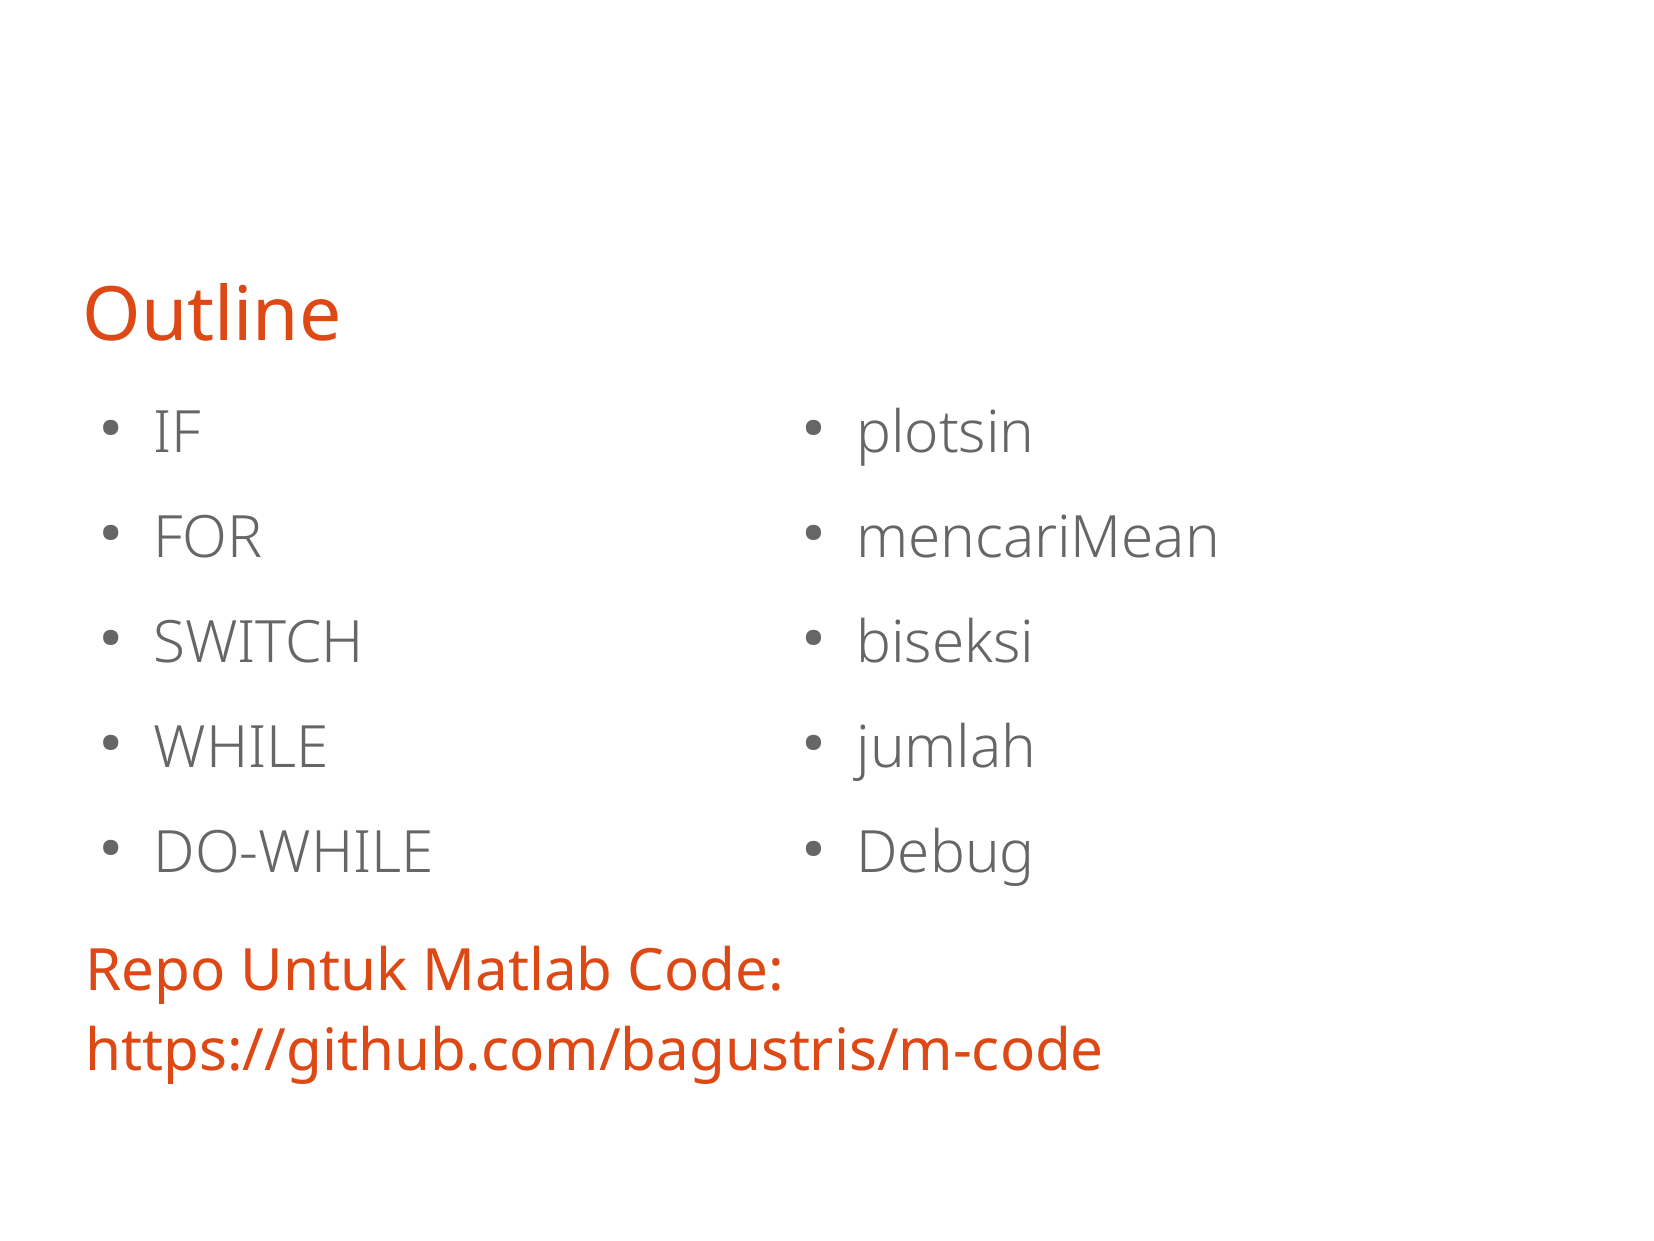

# Outline
IF
FOR
SWITCH
WHILE
DO-WHILE
plotsin
mencariMean
biseksi
jumlah
Debug
Repo Untuk Matlab Code:
https://github.com/bagustris/m-code